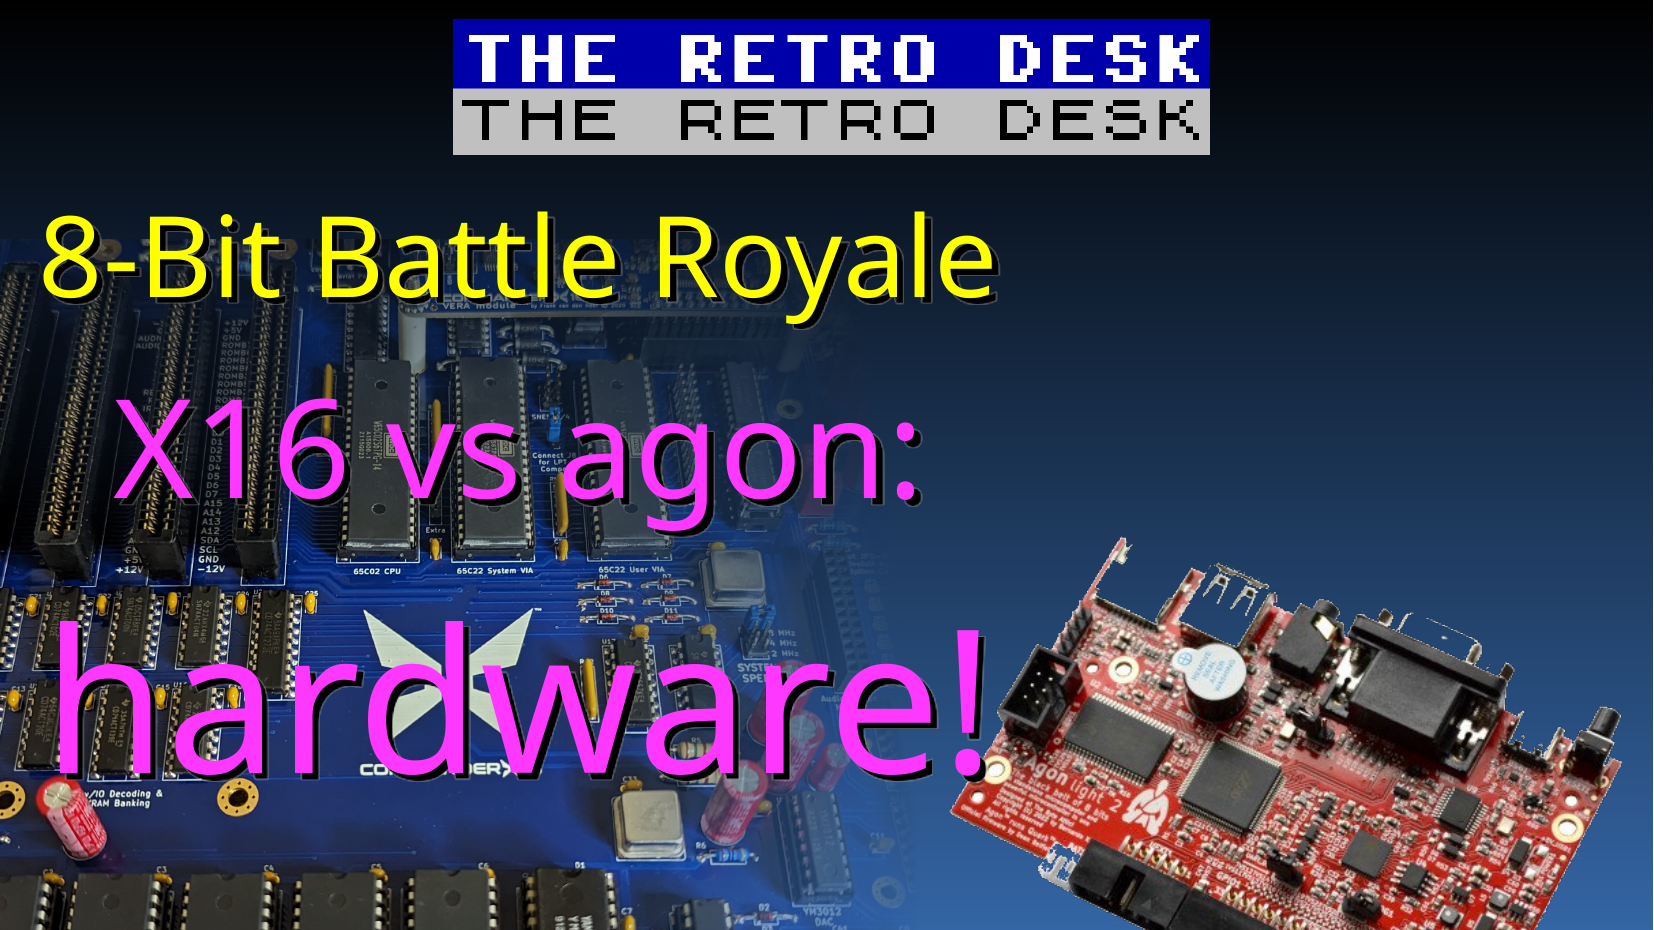

8-Bit Battle Royale
X16 vs agon:
hardware!